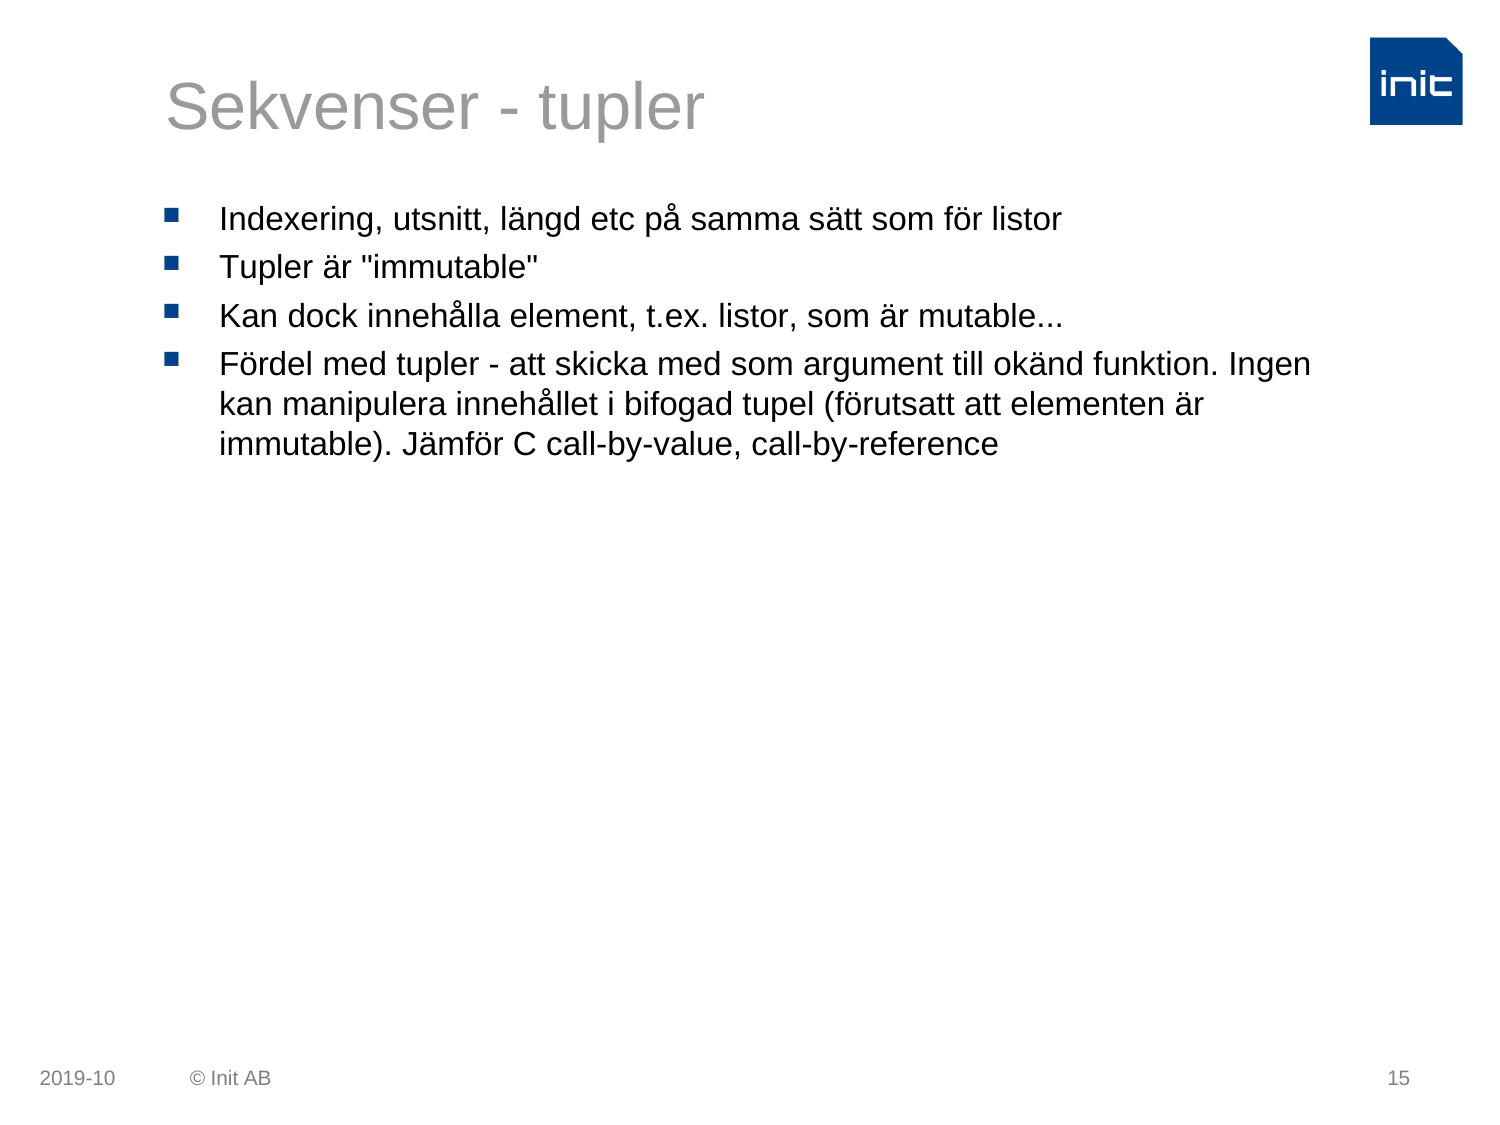

Sekvenser - tupler
Indexering, utsnitt, längd etc på samma sätt som för listor
Tupler är "immutable"
Kan dock innehålla element, t.ex. listor, som är mutable...
Fördel med tupler - att skicka med som argument till okänd funktion. Ingen kan manipulera innehållet i bifogad tupel (förutsatt att elementen är immutable). Jämför C call-by-value, call-by-reference
2019-10
© Init AB